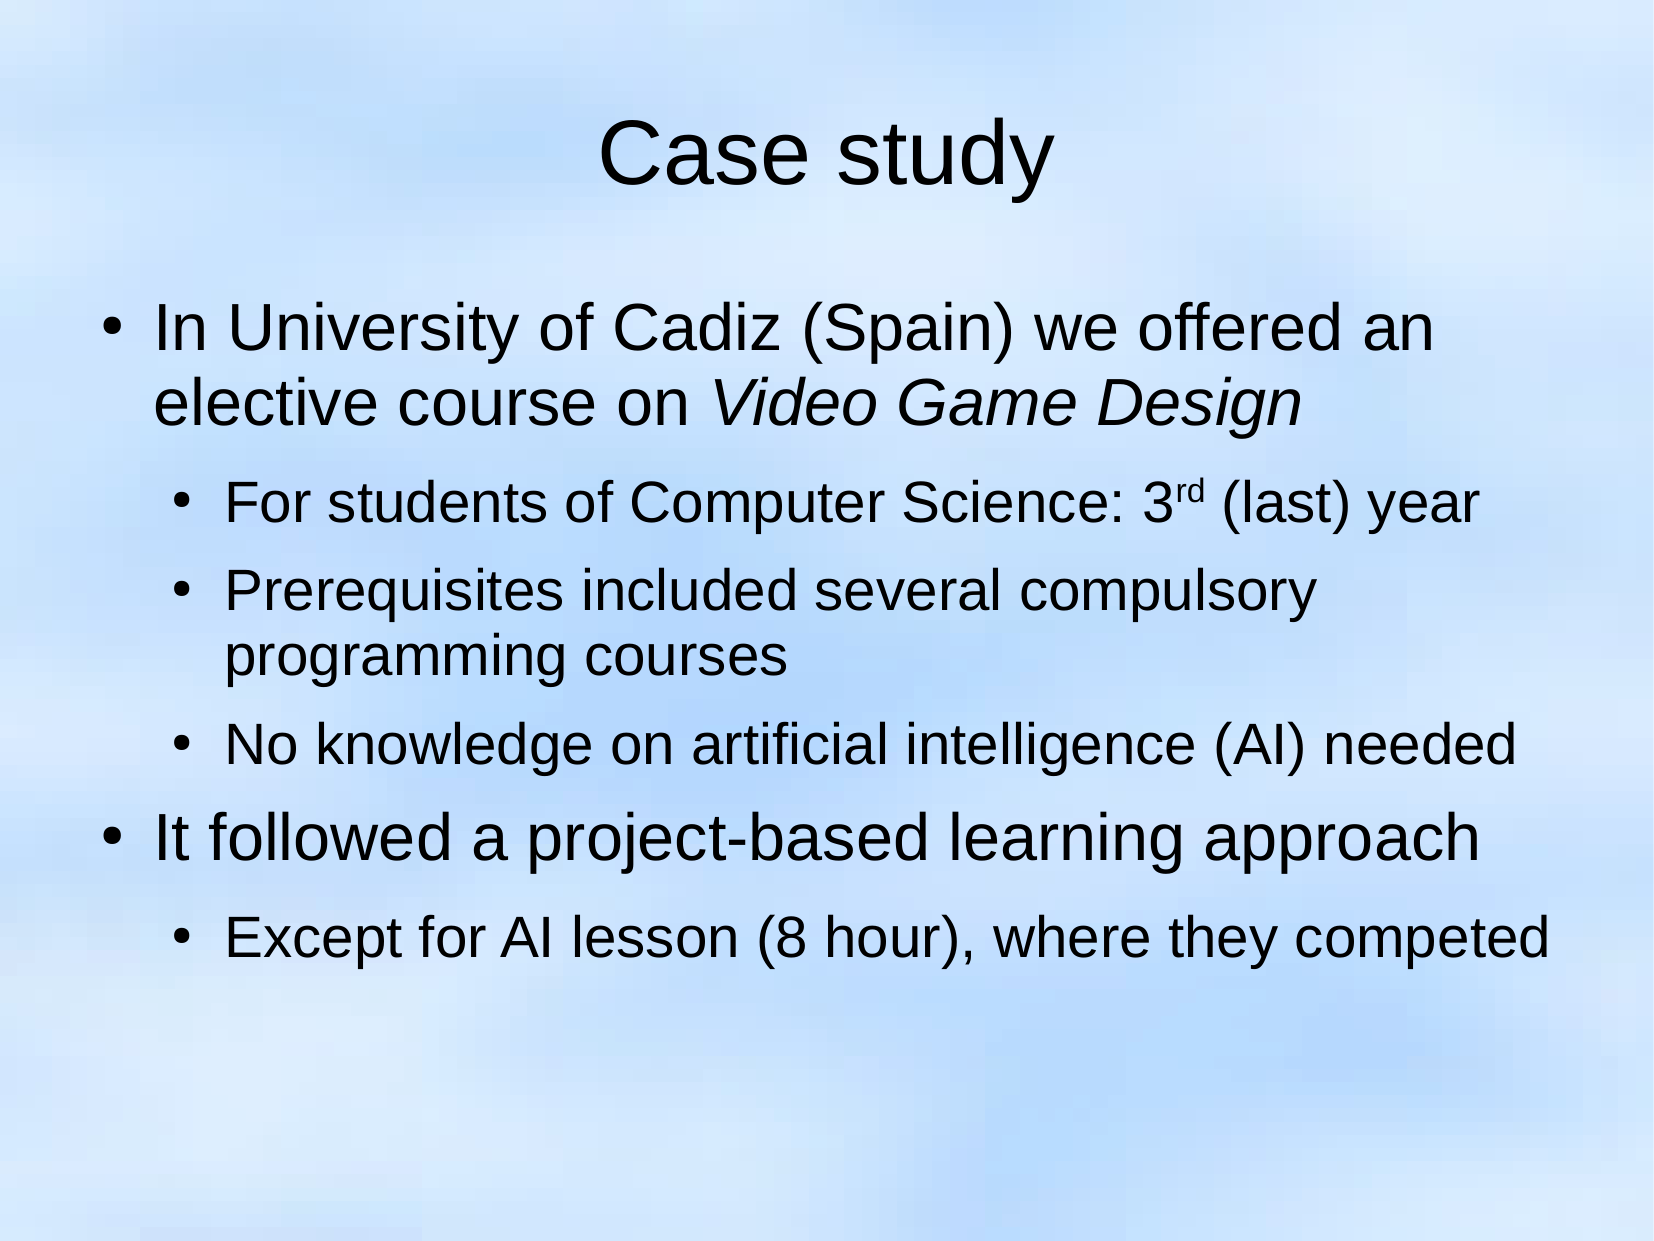

# Case study
In University of Cadiz (Spain) we offered an elective course on Video Game Design
For students of Computer Science: 3rd (last) year
Prerequisites included several compulsory programming courses
No knowledge on artificial intelligence (AI) needed
It followed a project-based learning approach
Except for AI lesson (8 hour), where they competed